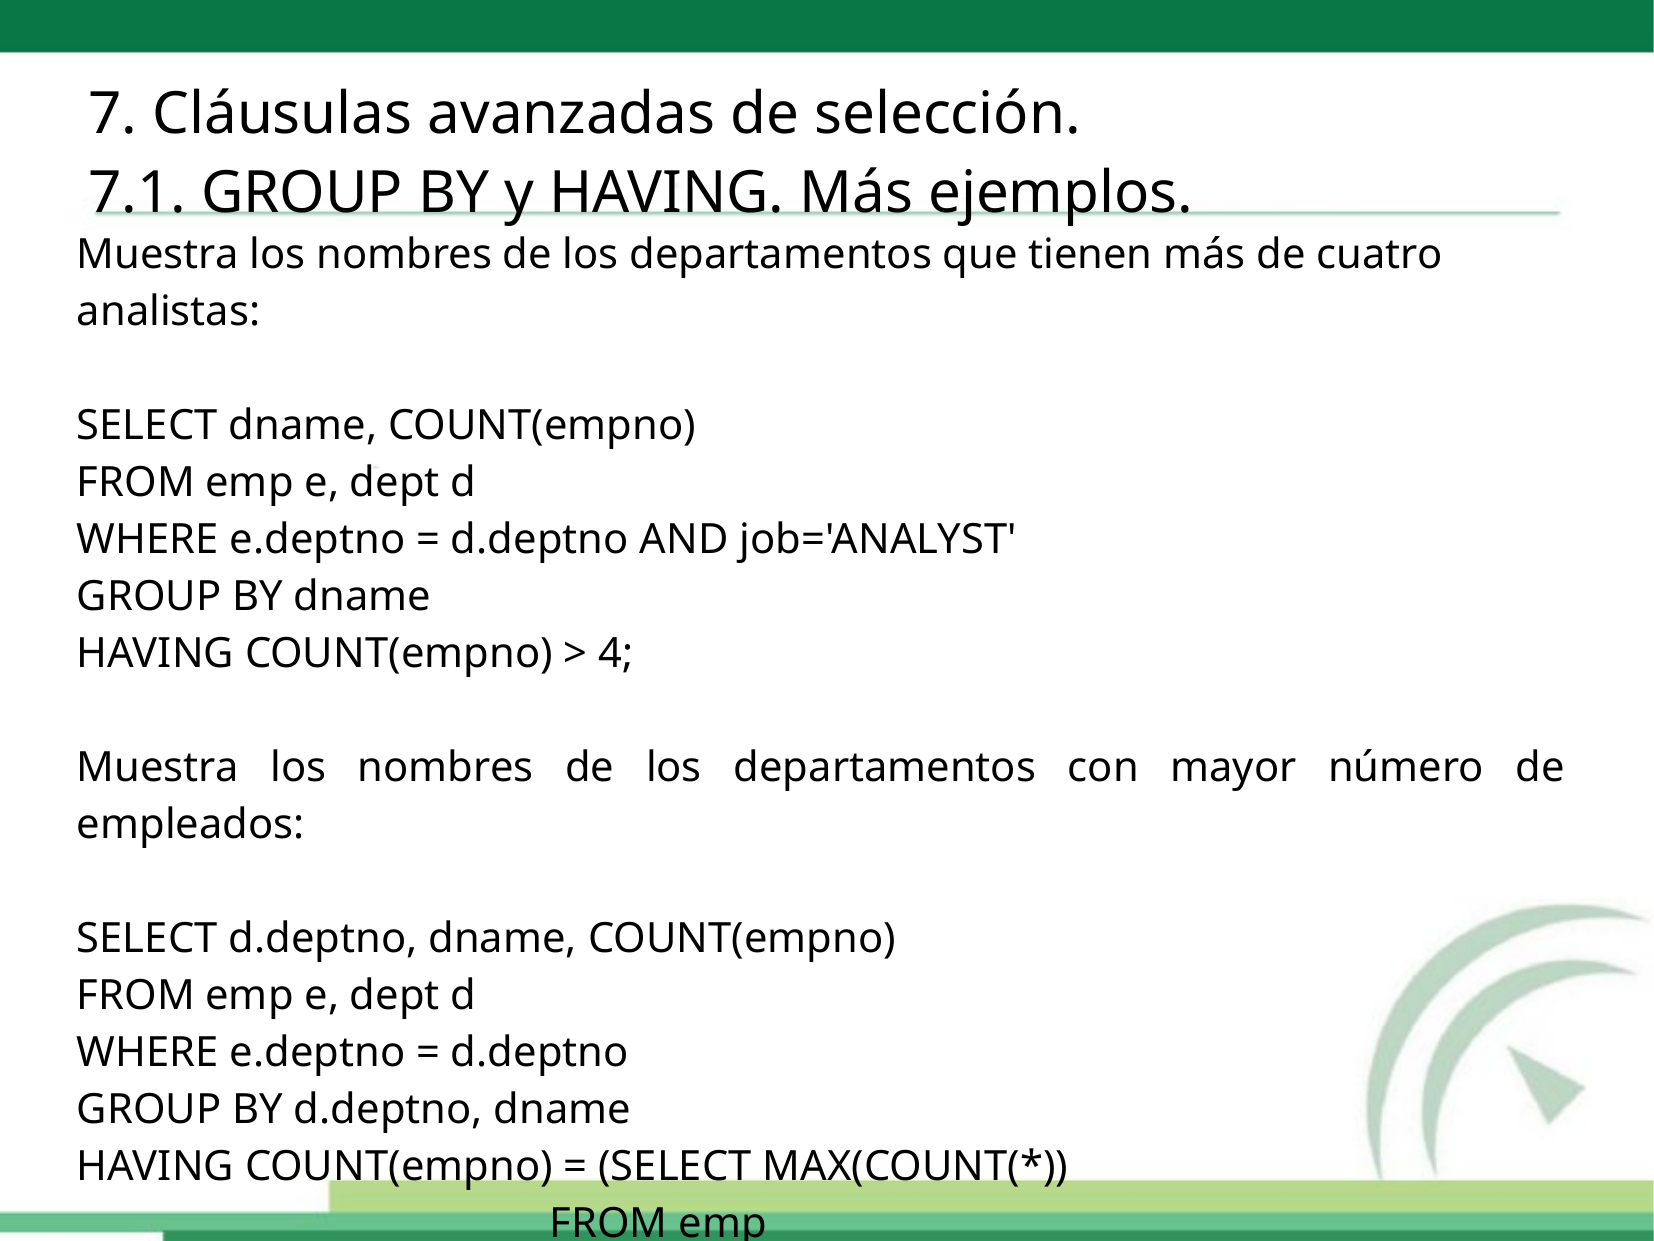

# 7. Cláusulas avanzadas de selección. 7.1. GROUP BY y HAVING. Más ejemplos.
Muestra los nombres de los departamentos que tienen más de cuatro analistas:
SELECT dname, COUNT(empno)
FROM emp e, dept d
WHERE e.deptno = d.deptno AND job='ANALYST'
GROUP BY dname
HAVING COUNT(empno) > 4;
Muestra los nombres de los departamentos con mayor número de empleados:
SELECT d.deptno, dname, COUNT(empno)
FROM emp e, dept d
WHERE e.deptno = d.deptno
GROUP BY d.deptno, dname
HAVING COUNT(empno) = (SELECT MAX(COUNT(*))
 FROM emp
 GROUP BY deptno);